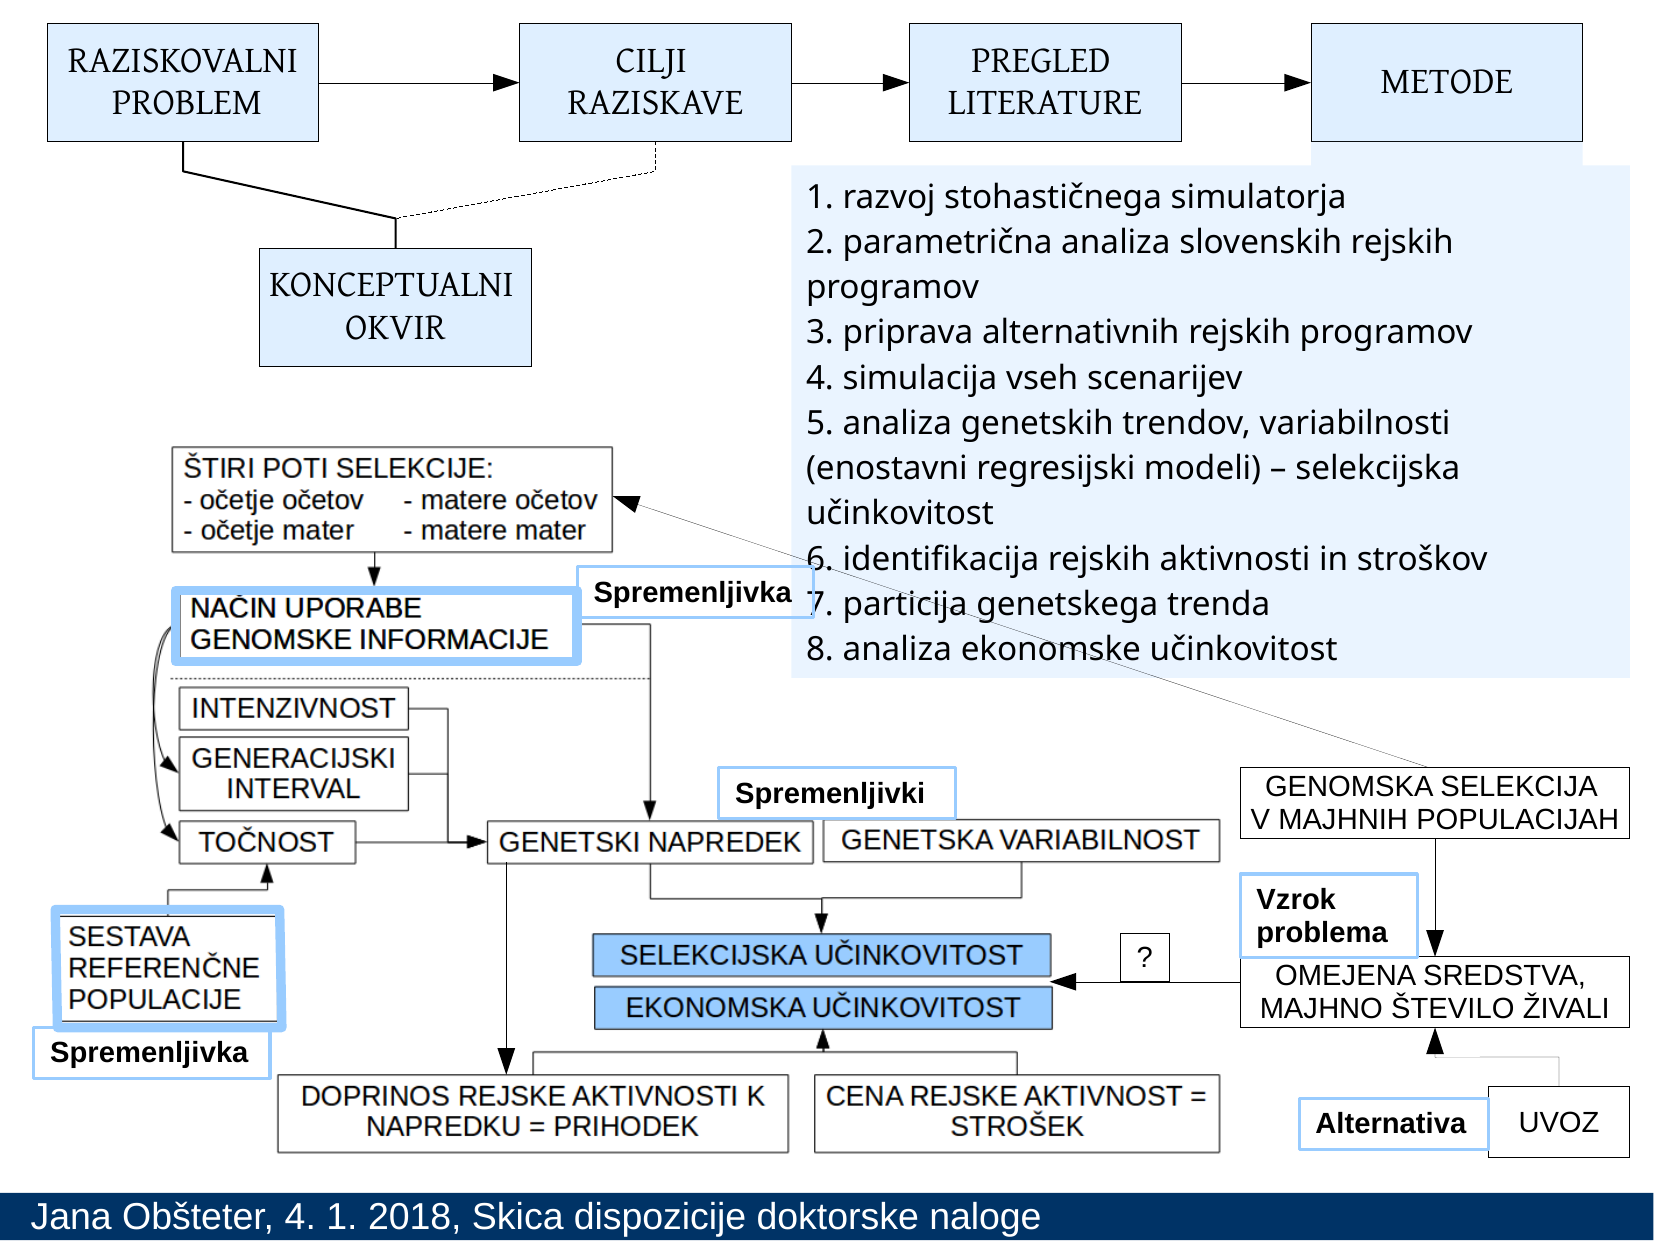

RAZISKOVALNI
 PROBLEM
CILJI
RAZISKAVE
PREGLED
LITERATURE
METODE
1. razvoj stohastičnega simulatorja
2. parametrična analiza slovenskih rejskih programov
3. priprava alternativnih rejskih programov
4. simulacija vseh scenarijev
5. analiza genetskih trendov, variabilnosti (enostavni regresijski modeli) – selekcijska učinkovitost
6. identifikacija rejskih aktivnosti in stroškov
7. particija genetskega trenda
8. analiza ekonomske učinkovitost
KONCEPTUALNI
OKVIR
Spremenljivka
Spremenljivki
GENOMSKA SELEKCIJA
V MAJHNIH POPULACIJAH
Vzrok problema
?
OMEJENA SREDSTVA,
MAJHNO ŠTEVILO ŽIVALI
Spremenljivka
UVOZ
Alternativa
 Jana Obšteter, 4. 1. 2018, Skica dispozicije doktorske naloge